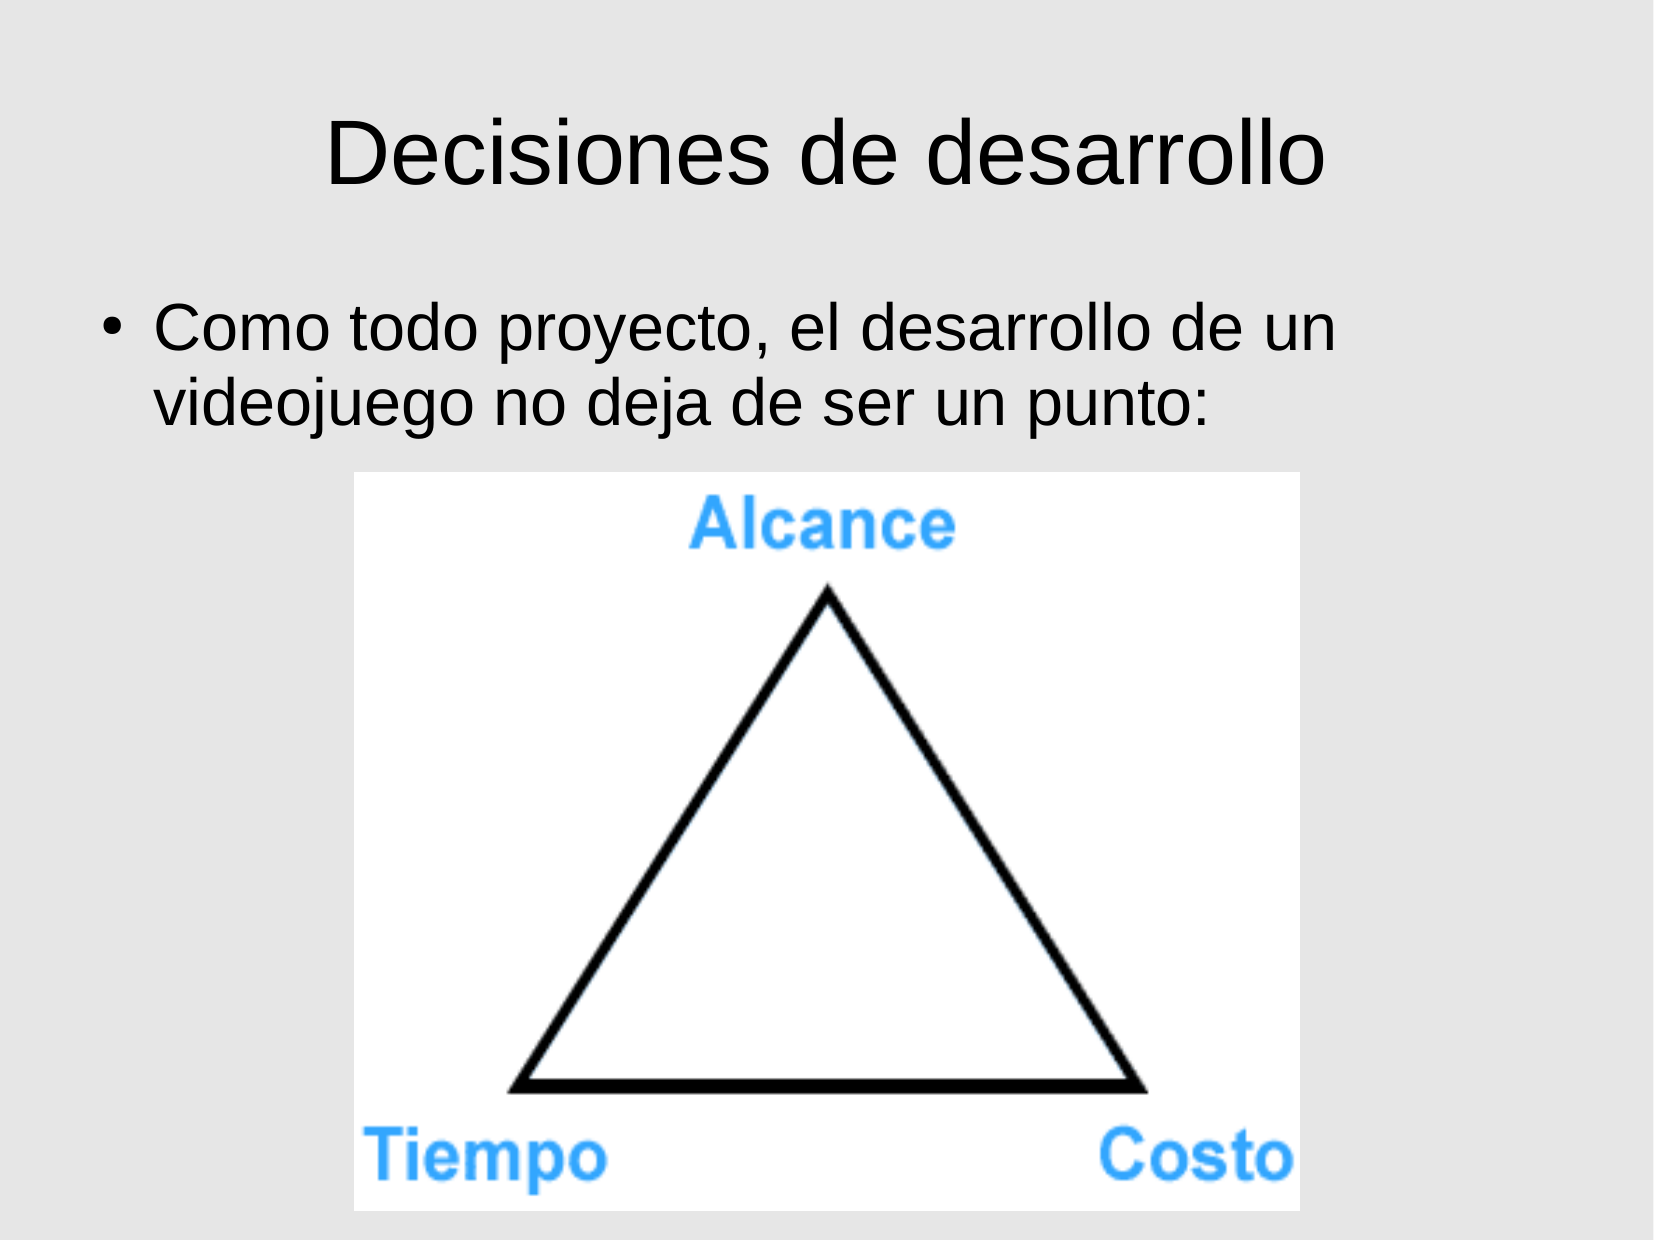

# Decisiones de desarrollo
Como todo proyecto, el desarrollo de un videojuego no deja de ser un punto: